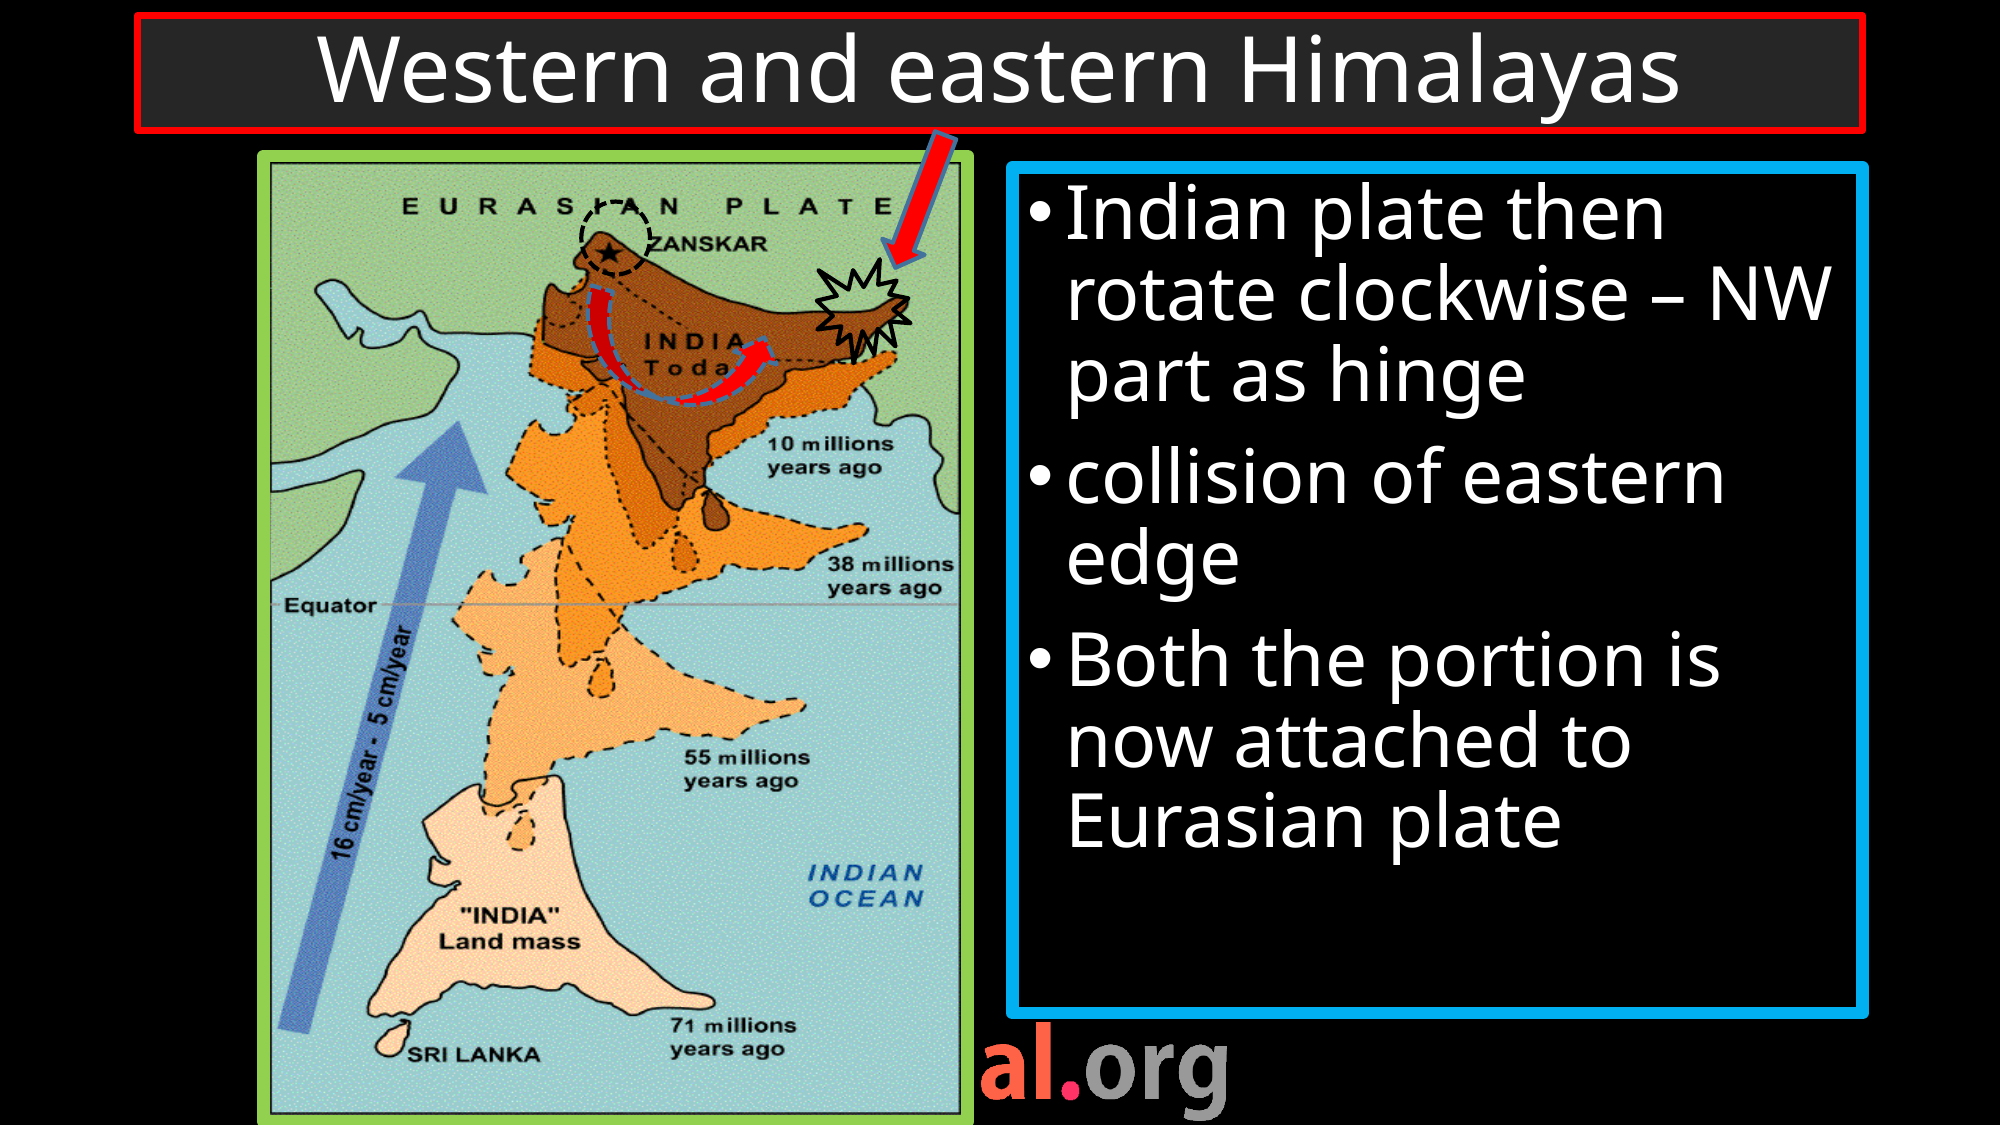

Western and eastern Himalayas
# Indian plate then rotate clockwise – NW part as hinge
collision of eastern edge
Both the portion is now attached to Eurasian plate